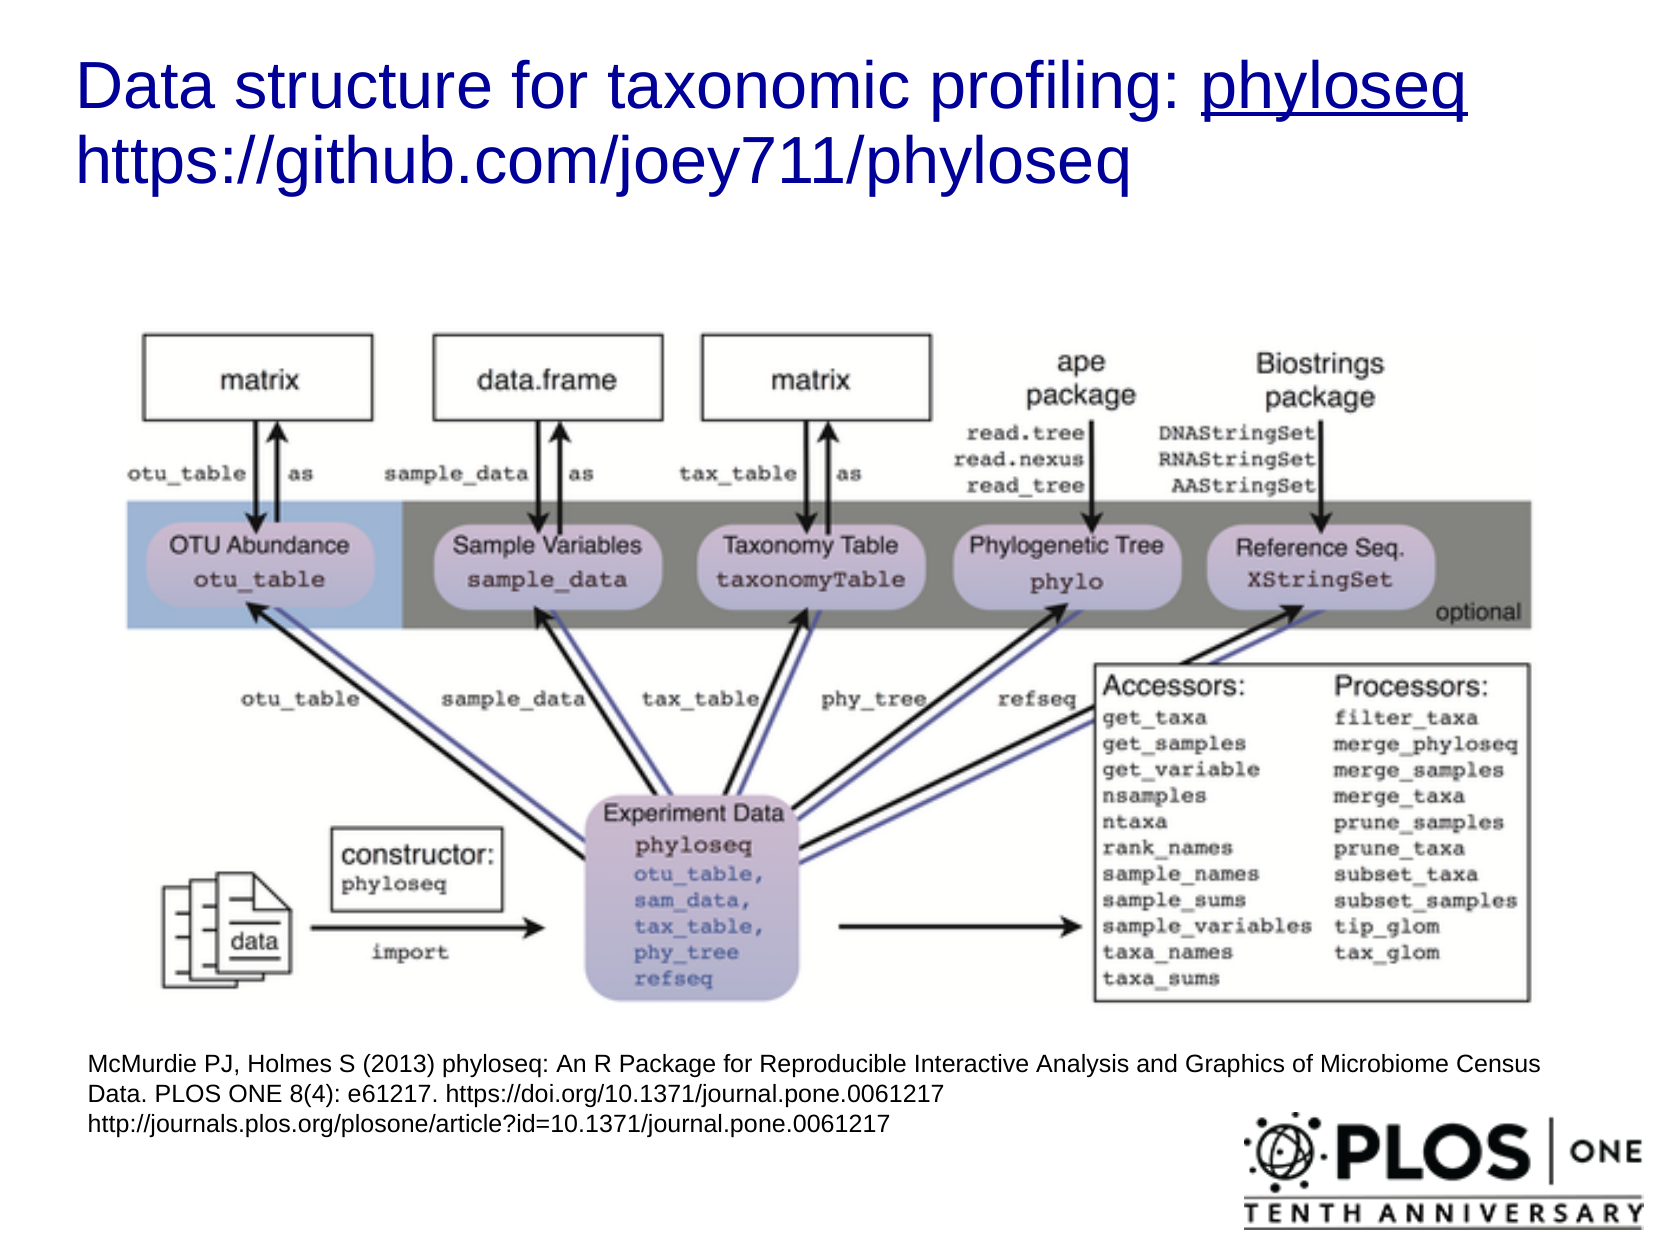

# Data structure for taxonomic profiling: phyloseq https://github.com/joey711/phyloseq
McMurdie PJ, Holmes S (2013) phyloseq: An R Package for Reproducible Interactive Analysis and Graphics of Microbiome Census Data. PLOS ONE 8(4): e61217. https://doi.org/10.1371/journal.pone.0061217
http://journals.plos.org/plosone/article?id=10.1371/journal.pone.0061217